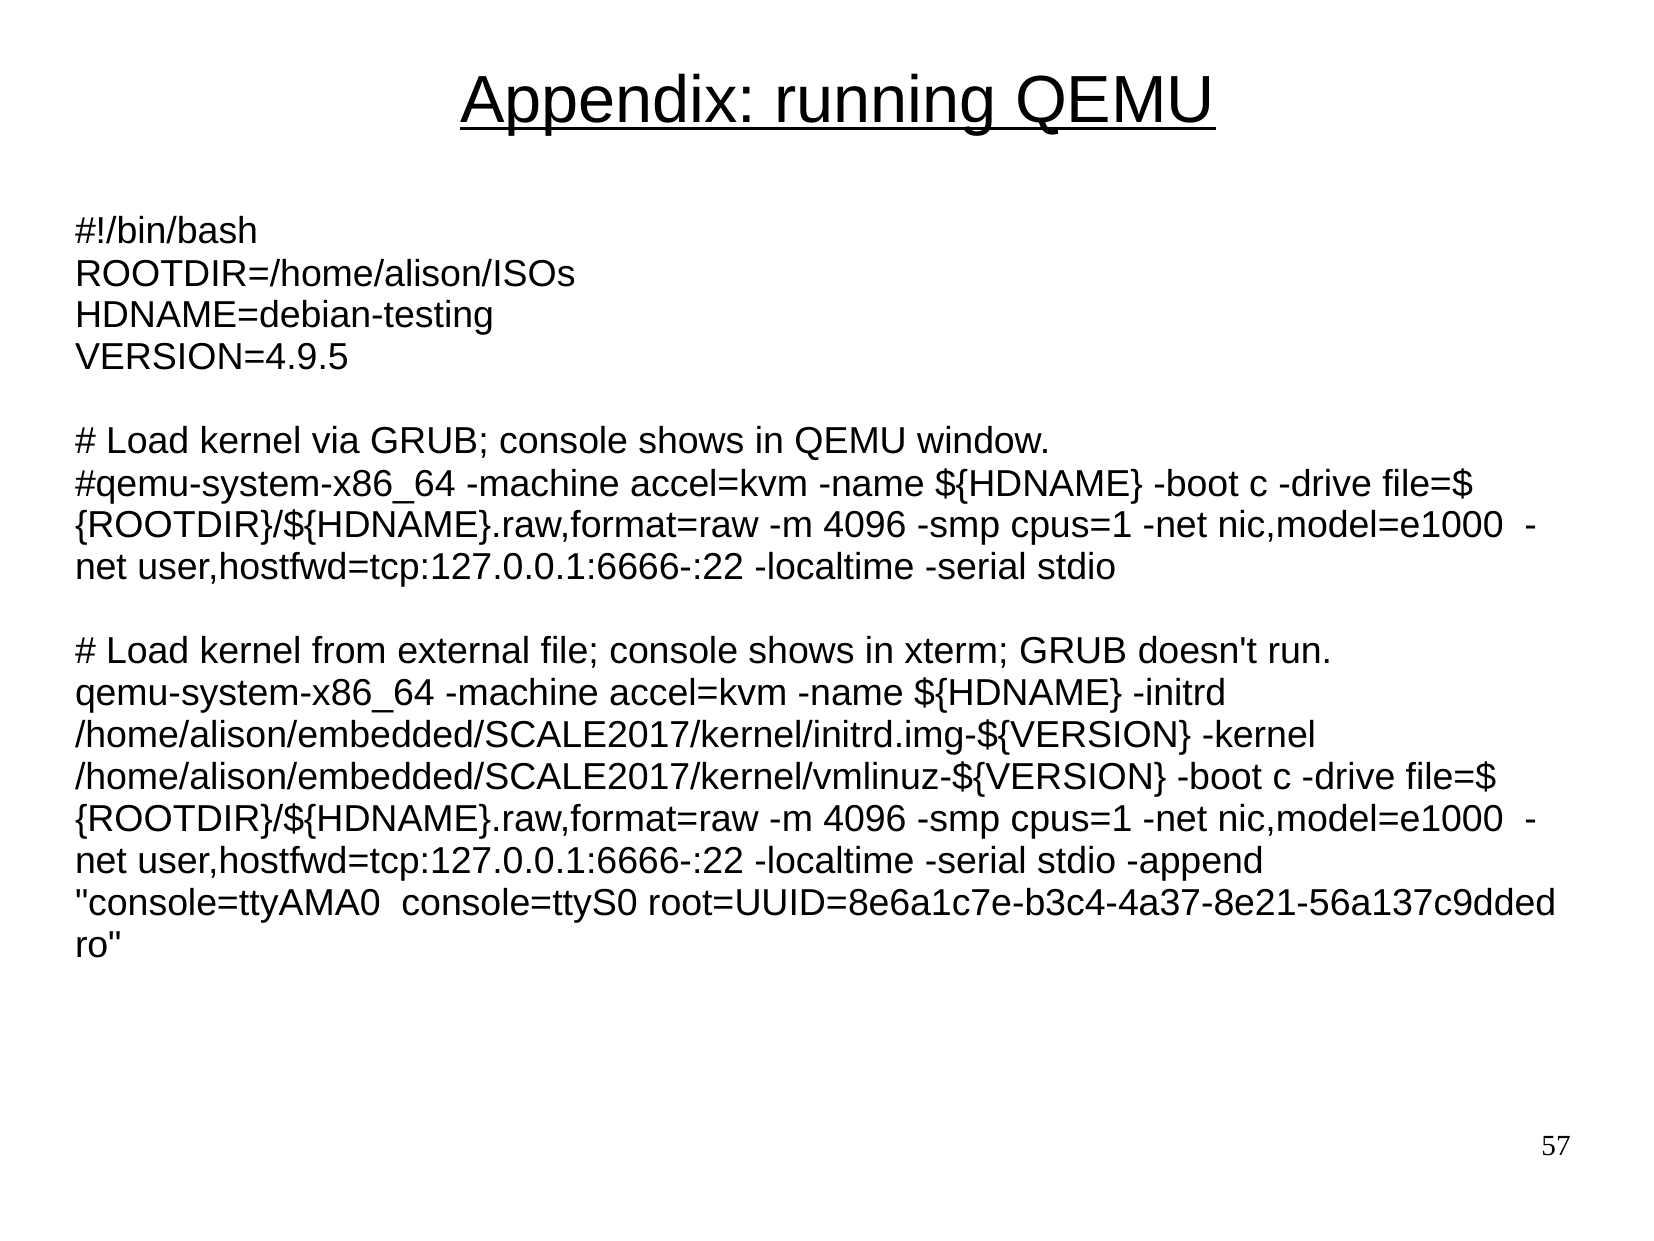

# Appendix: running QEMU
#!/bin/bash
ROOTDIR=/home/alison/ISOs
HDNAME=debian-testing
VERSION=4.9.5
# Load kernel via GRUB; console shows in QEMU window.
#qemu-system-x86_64 -machine accel=kvm -name ${HDNAME} -boot c -drive file=${ROOTDIR}/${HDNAME}.raw,format=raw -m 4096 -smp cpus=1 -net nic,model=e1000 -net user,hostfwd=tcp:127.0.0.1:6666-:22 -localtime -serial stdio
# Load kernel from external file; console shows in xterm; GRUB doesn't run.
qemu-system-x86_64 -machine accel=kvm -name ${HDNAME} -initrd /home/alison/embedded/SCALE2017/kernel/initrd.img-${VERSION} -kernel /home/alison/embedded/SCALE2017/kernel/vmlinuz-${VERSION} -boot c -drive file=${ROOTDIR}/${HDNAME}.raw,format=raw -m 4096 -smp cpus=1 -net nic,model=e1000 -net user,hostfwd=tcp:127.0.0.1:6666-:22 -localtime -serial stdio -append "console=ttyAMA0 console=ttyS0 root=UUID=8e6a1c7e-b3c4-4a37-8e21-56a137c9dded ro"
57